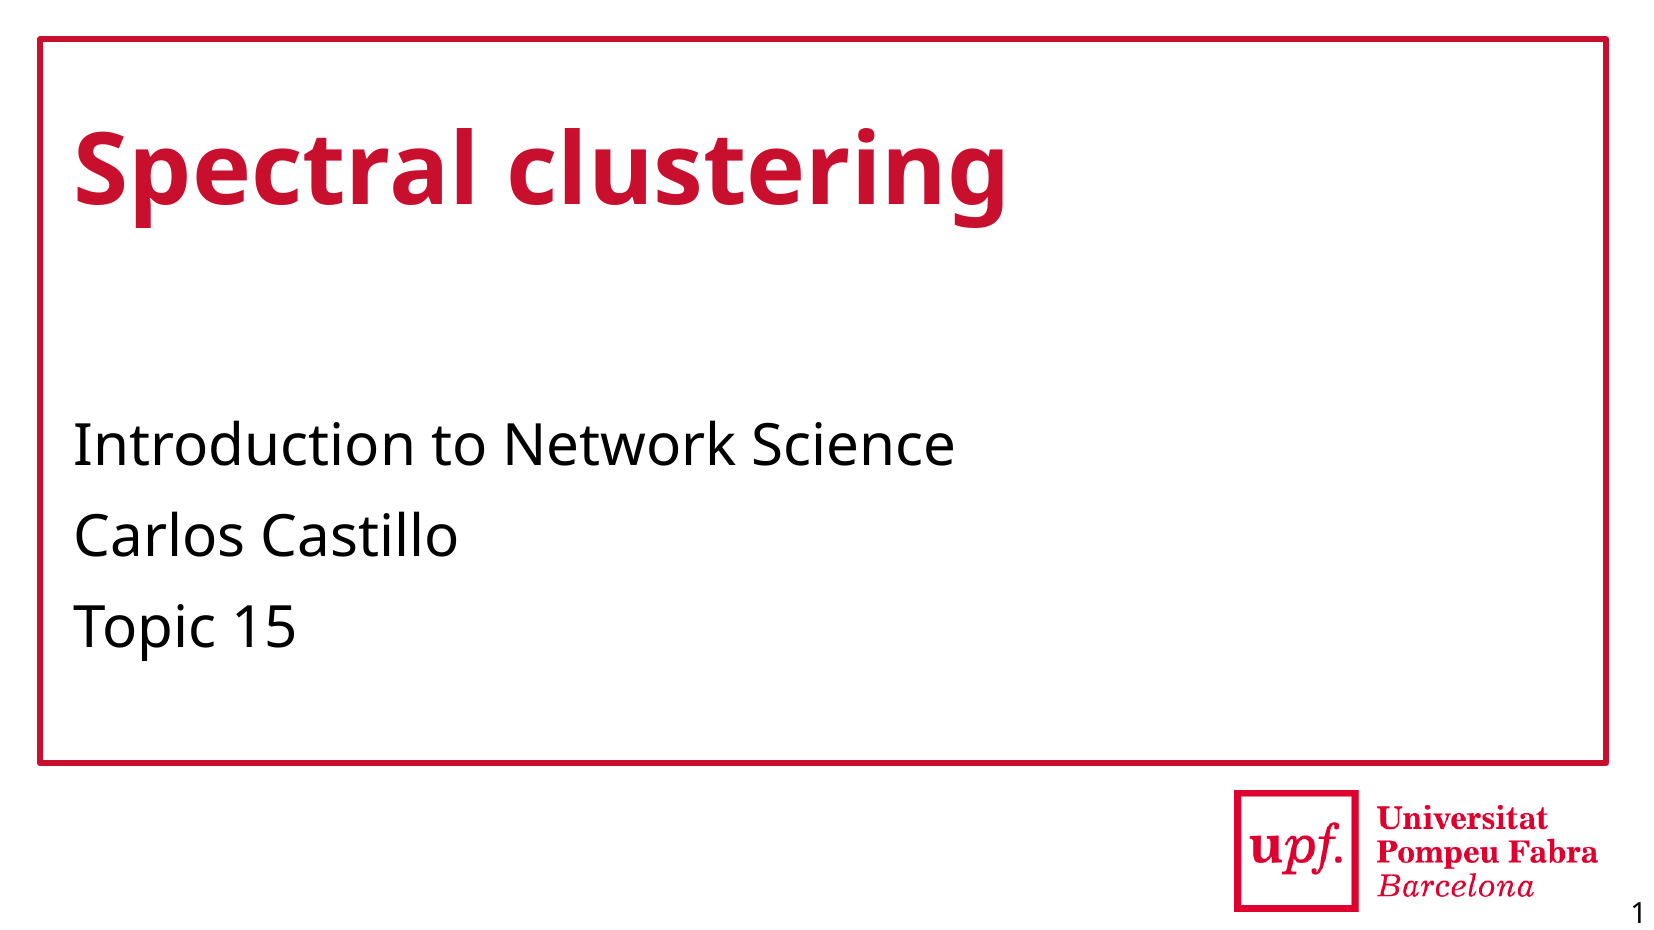

Spectral clustering
Introduction to Network Science
Carlos Castillo
Topic 15
1